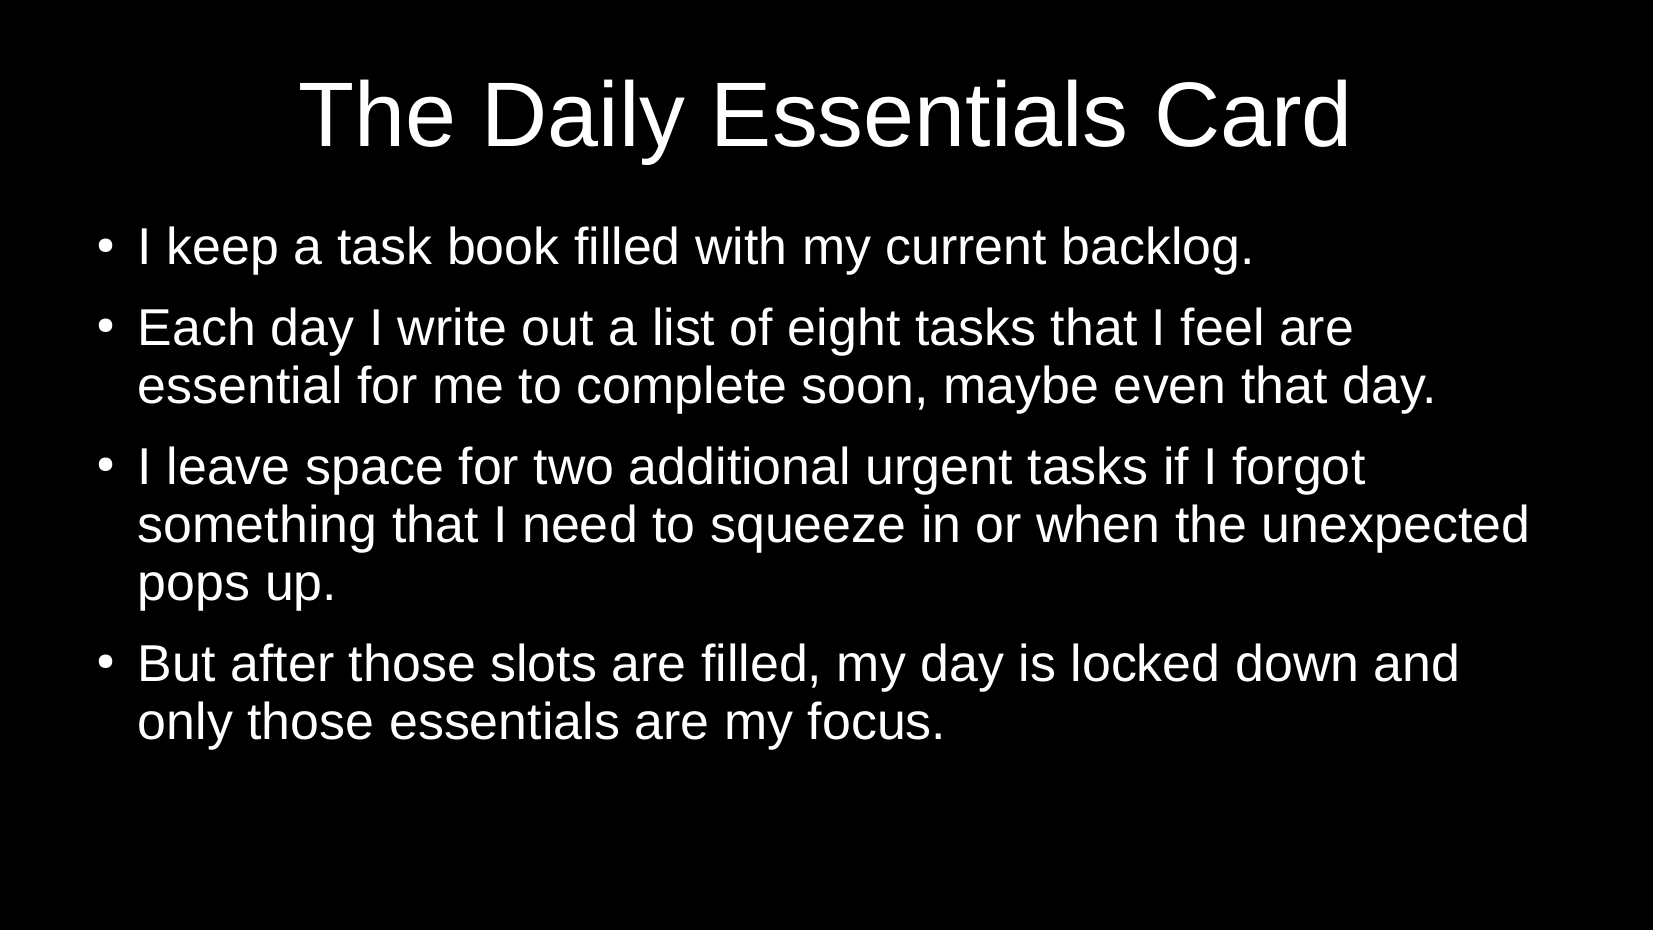

# The Daily Essentials Card
I keep a task book filled with my current backlog.
Each day I write out a list of eight tasks that I feel are essential for me to complete soon, maybe even that day.
I leave space for two additional urgent tasks if I forgot something that I need to squeeze in or when the unexpected pops up.
But after those slots are filled, my day is locked down and only those essentials are my focus.